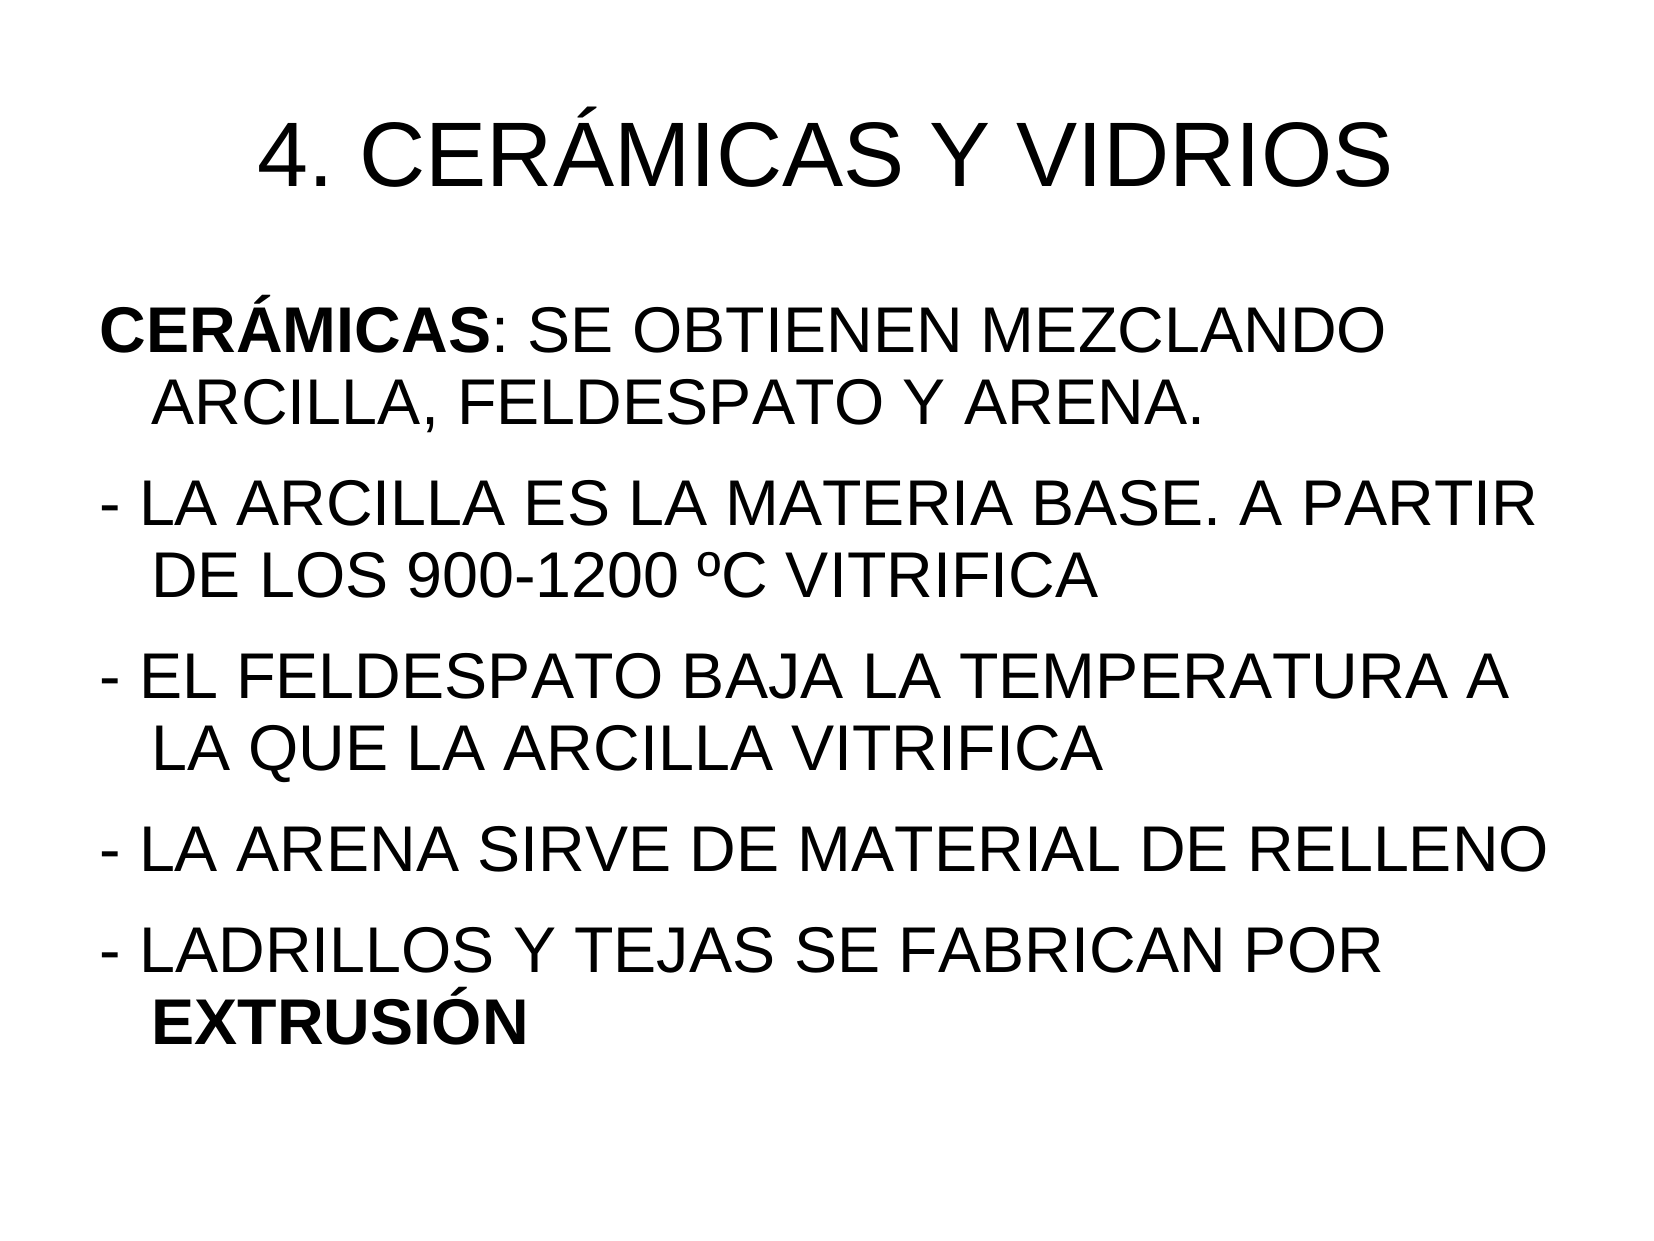

# 4. CERÁMICAS Y VIDRIOS
CERÁMICAS: SE OBTIENEN MEZCLANDO ARCILLA, FELDESPATO Y ARENA.
- LA ARCILLA ES LA MATERIA BASE. A PARTIR DE LOS 900-1200 ºC VITRIFICA
- EL FELDESPATO BAJA LA TEMPERATURA A LA QUE LA ARCILLA VITRIFICA
- LA ARENA SIRVE DE MATERIAL DE RELLENO
- LADRILLOS Y TEJAS SE FABRICAN POR EXTRUSIÓN